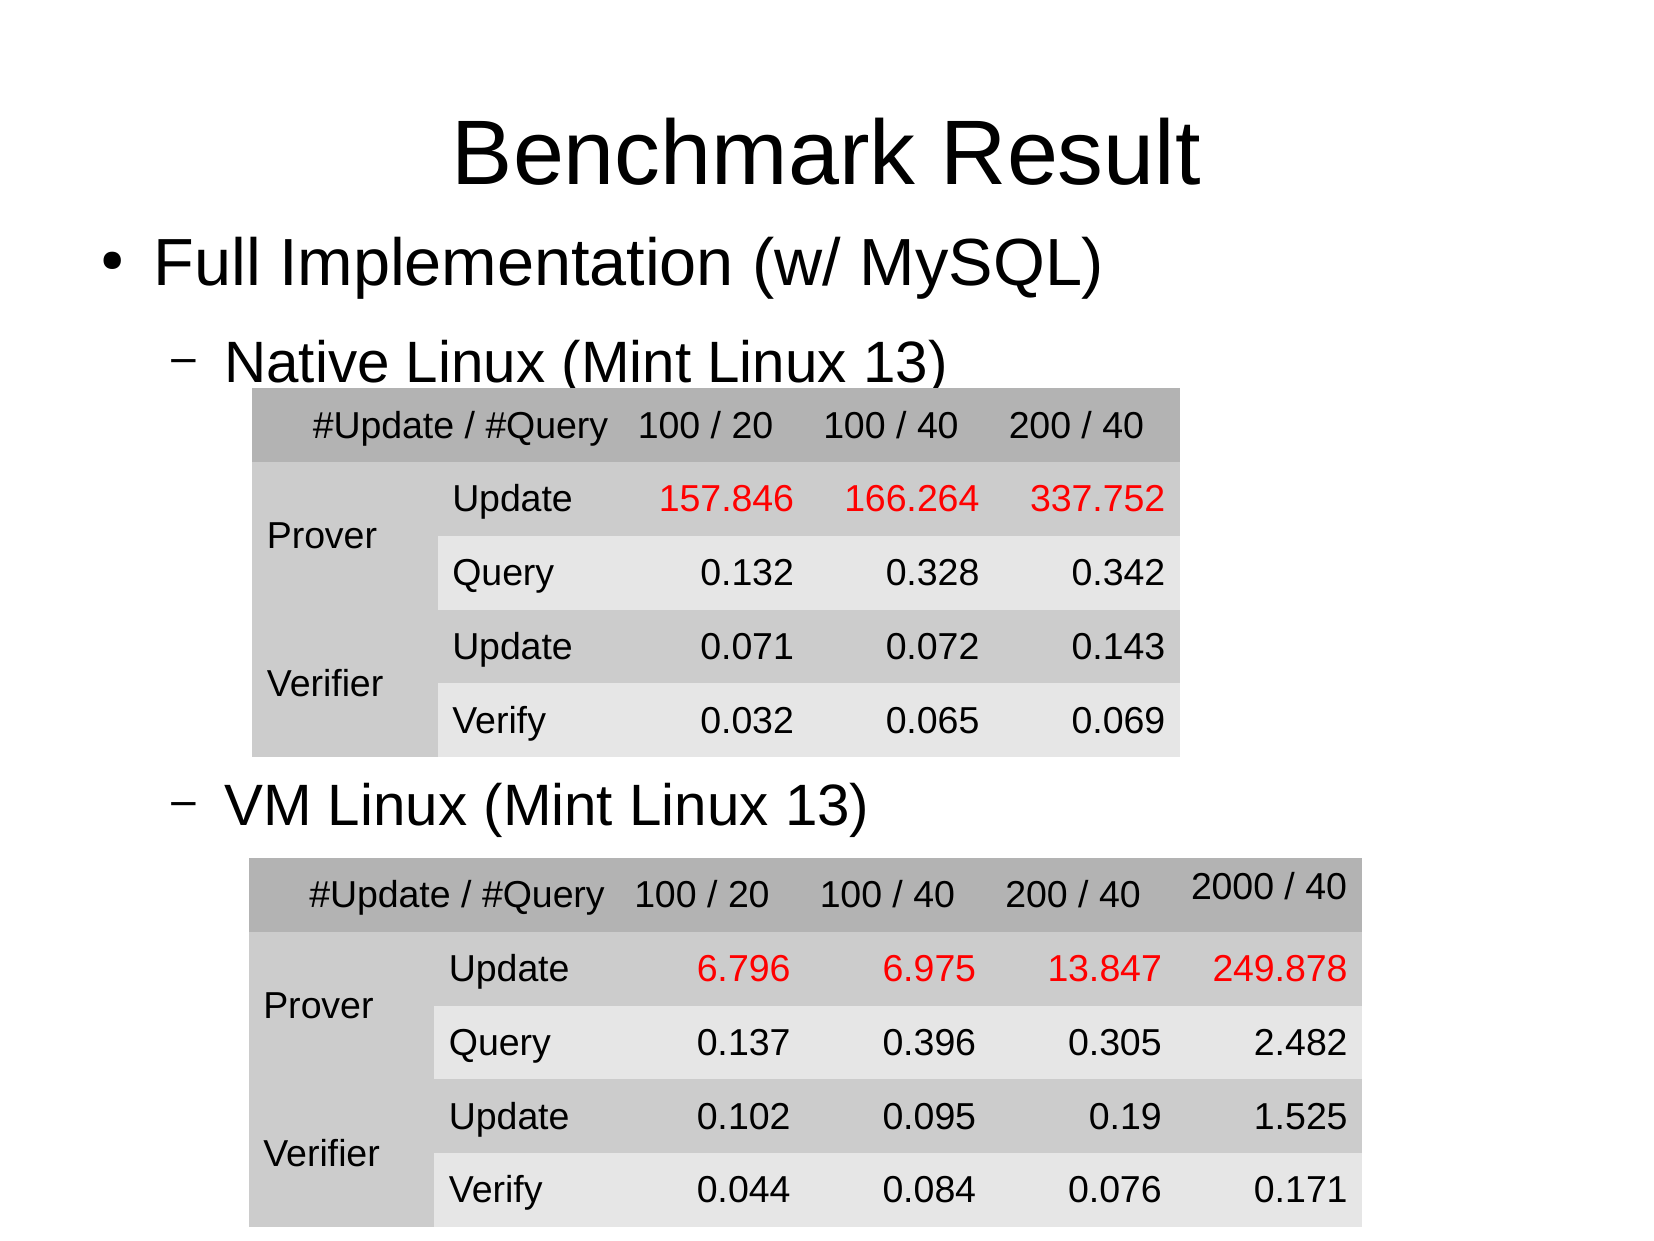

# Benchmark Result
Full Implementation (w/ MySQL)
Native Linux (Mint Linux 13)
VM Linux (Mint Linux 13)
| #Update / #Query | | 100 / 20 | 100 / 40 | 200 / 40 |
| --- | --- | --- | --- | --- |
| Prover | Update | 157.846 | 166.264 | 337.752 |
| | Query | 0.132 | 0.328 | 0.342 |
| Verifier | Update | 0.071 | 0.072 | 0.143 |
| | Verify | 0.032 | 0.065 | 0.069 |
| #Update / #Query | | 100 / 20 | 100 / 40 | 200 / 40 | 2000 / 40 |
| --- | --- | --- | --- | --- | --- |
| Prover | Update | 6.796 | 6.975 | 13.847 | 249.878 |
| | Query | 0.137 | 0.396 | 0.305 | 2.482 |
| Verifier | Update | 0.102 | 0.095 | 0.19 | 1.525 |
| | Verify | 0.044 | 0.084 | 0.076 | 0.171 |